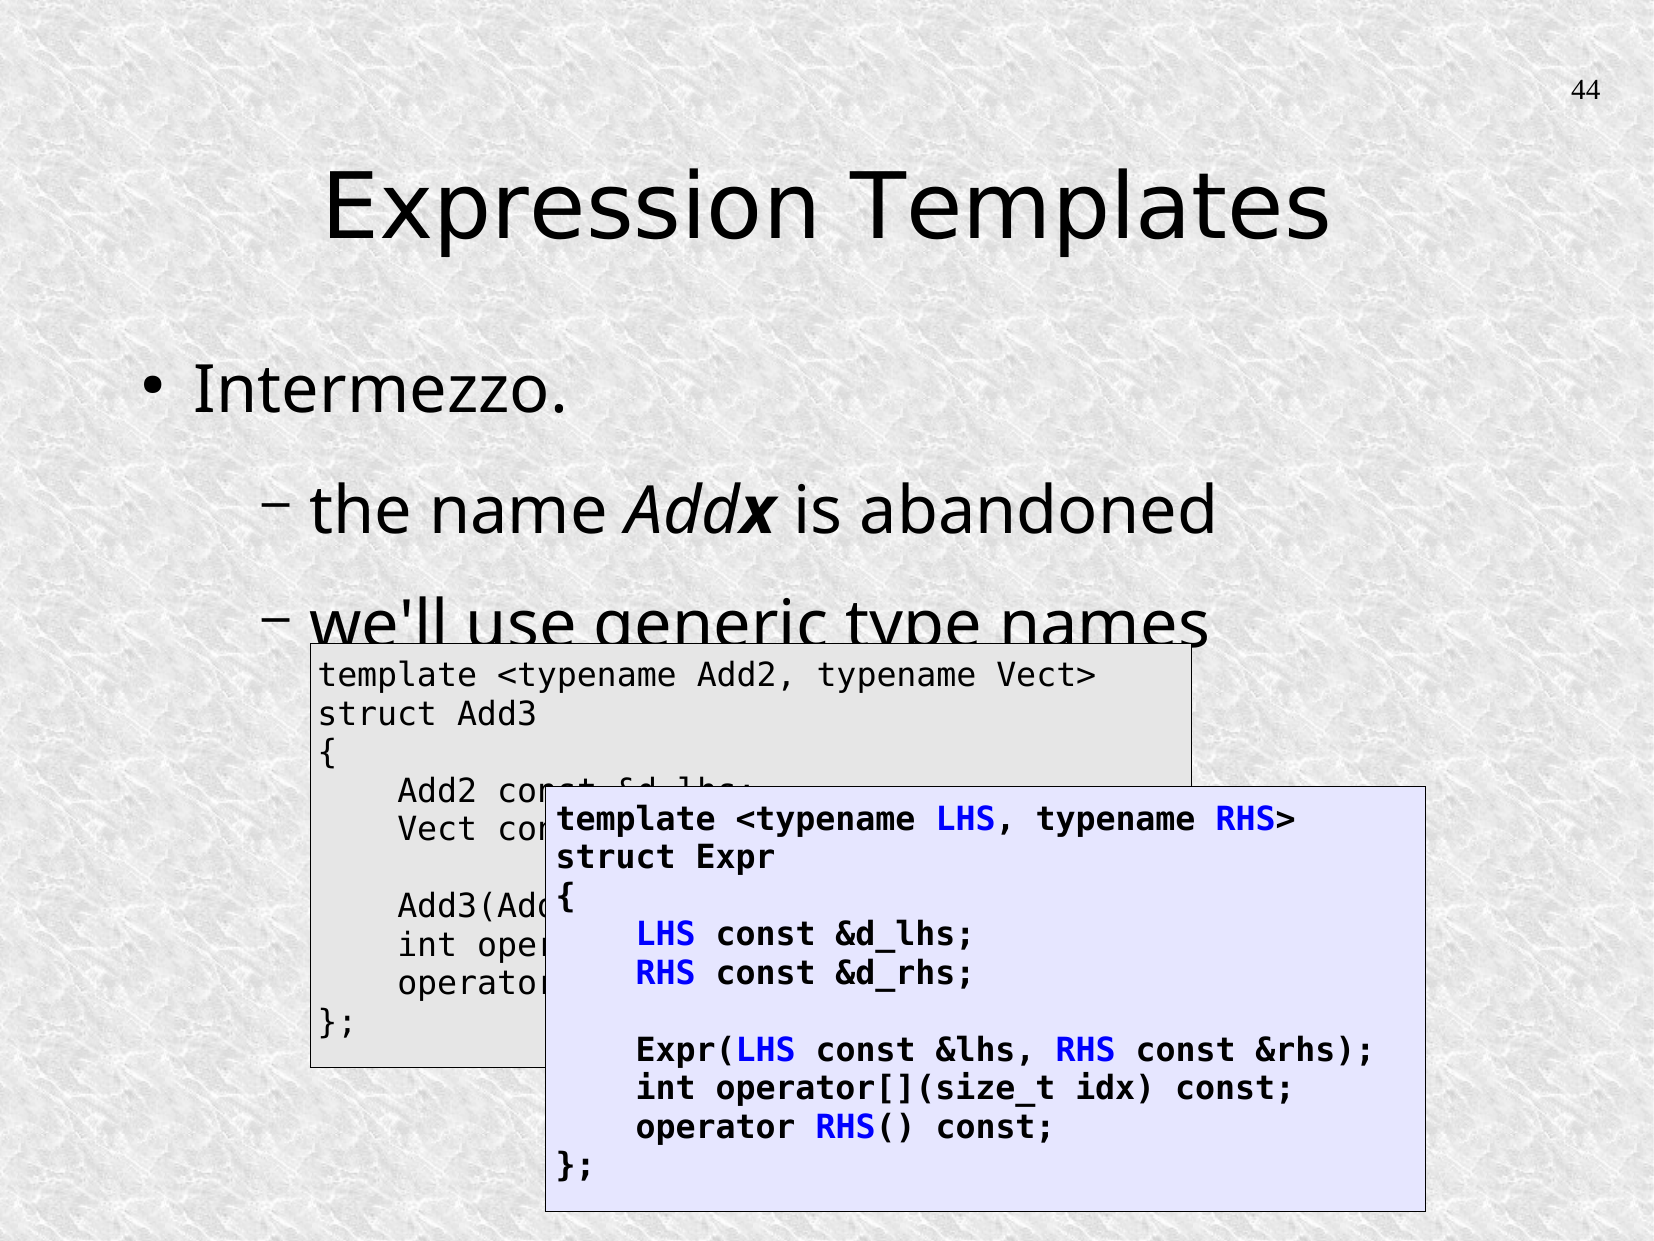

44
# Expression Templates
Intermezzo.
the name Addx is abandoned
we'll use generic type names
template <typename Add2, typename Vect>
struct Add3
{
 Add2 const &d_lhs;
 Vect const &d_rhs;
 Add3(Add2 const &lhs, Vect const &rhs);
 int operator[](size_t idx) const;
 operator Vect() const;
};
template <typename LHS, typename RHS>
struct Expr
{
 LHS const &d_lhs;
 RHS const &d_rhs;
 Expr(LHS const &lhs, RHS const &rhs);
 int operator[](size_t idx) const;
 operator RHS() const;
};